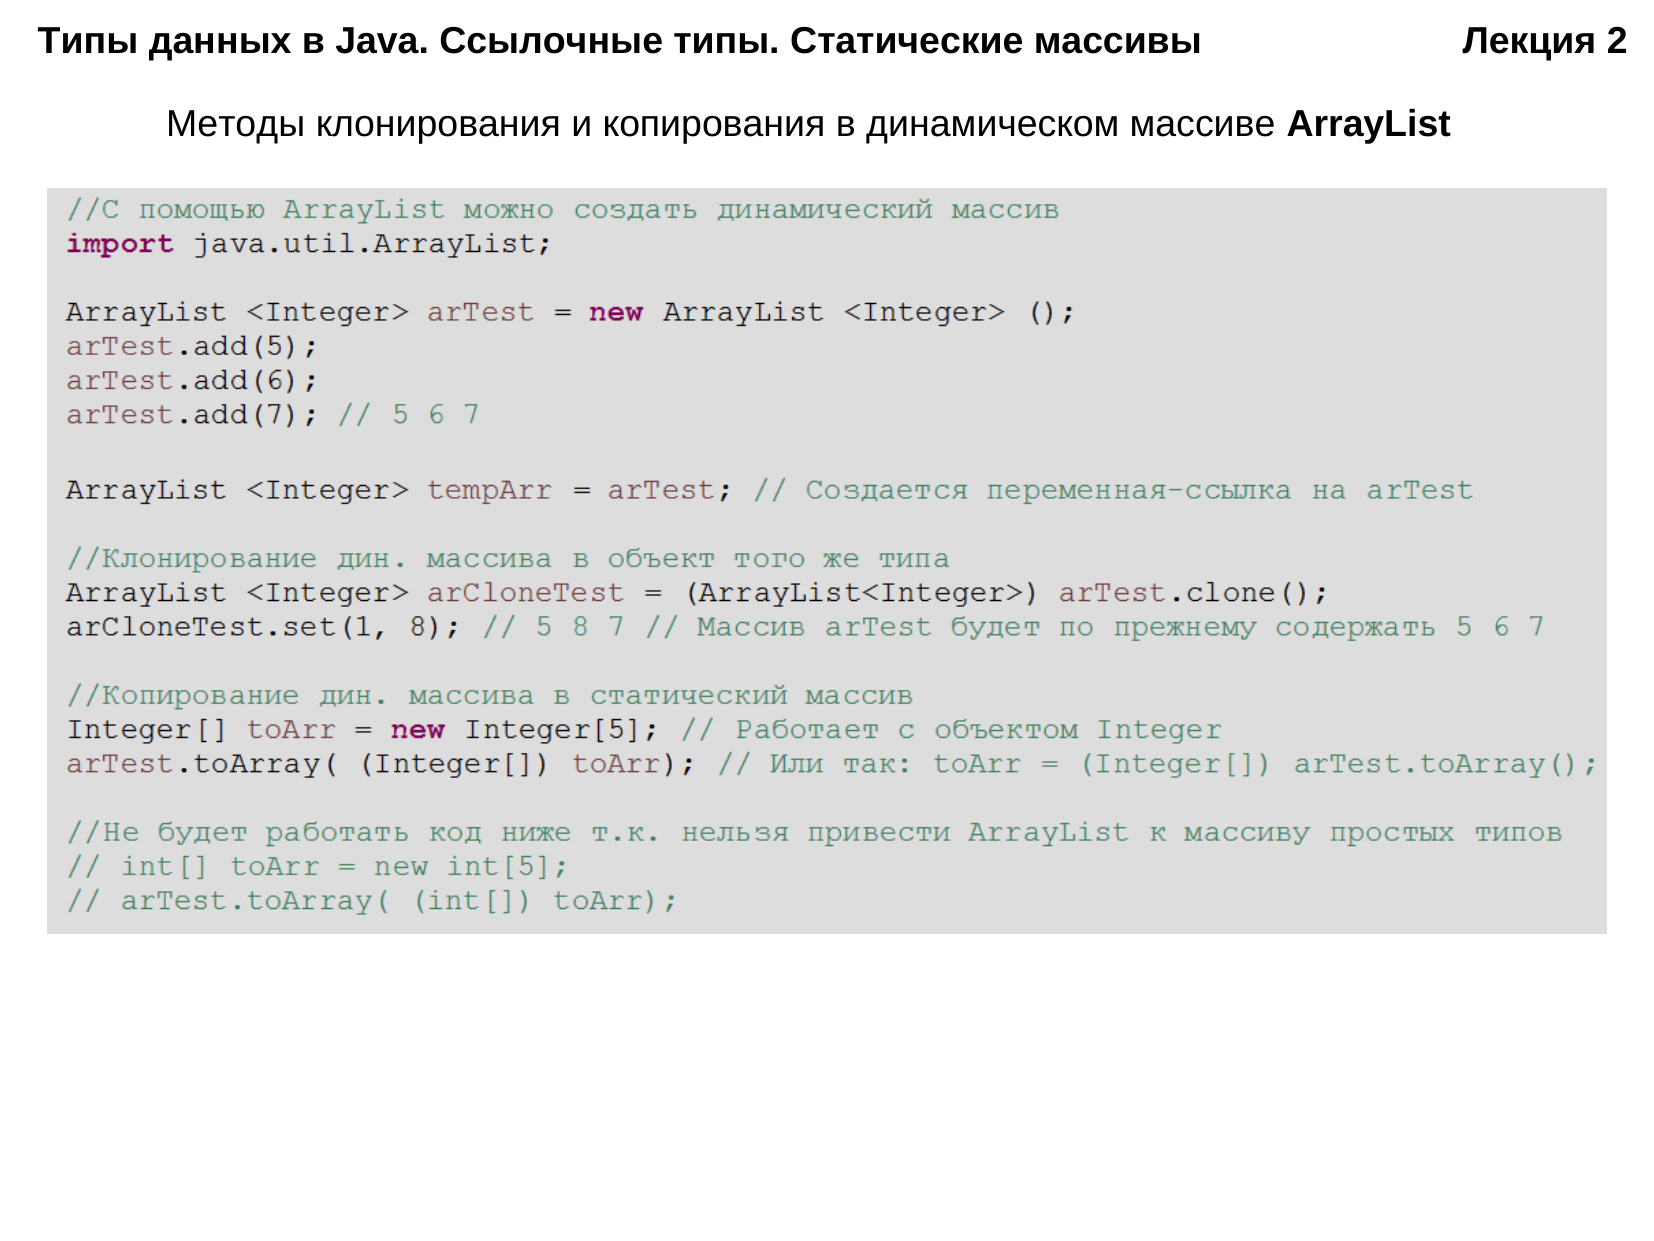

Типы данных в Java. Ссылочные типы. Статические массивы			Лекция 2
Методы клонирования и копирования в динамическом массиве ArrayList